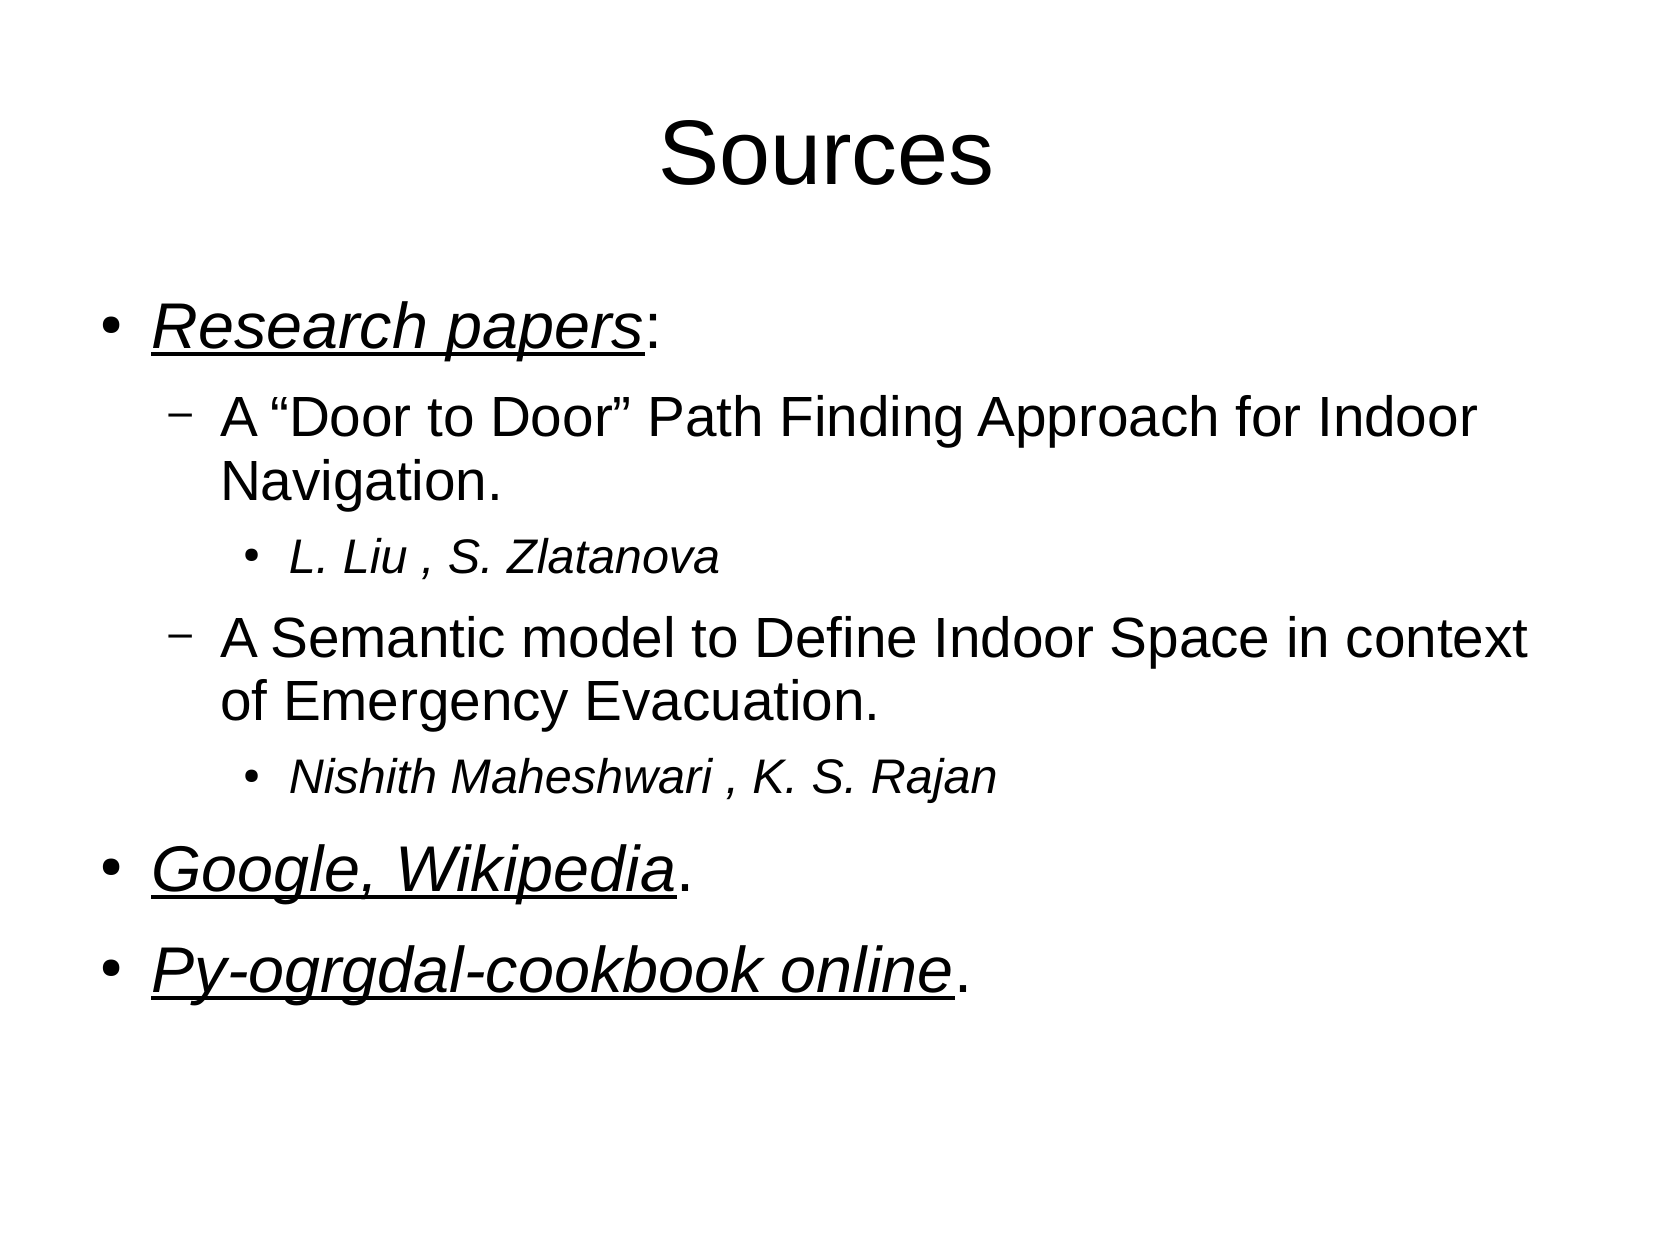

# Sources
Research papers:
A “Door to Door” Path Finding Approach for Indoor Navigation.
L. Liu , S. Zlatanova
A Semantic model to Define Indoor Space in context of Emergency Evacuation.
Nishith Maheshwari , K. S. Rajan
Google, Wikipedia.
Py-ogrgdal-cookbook online.